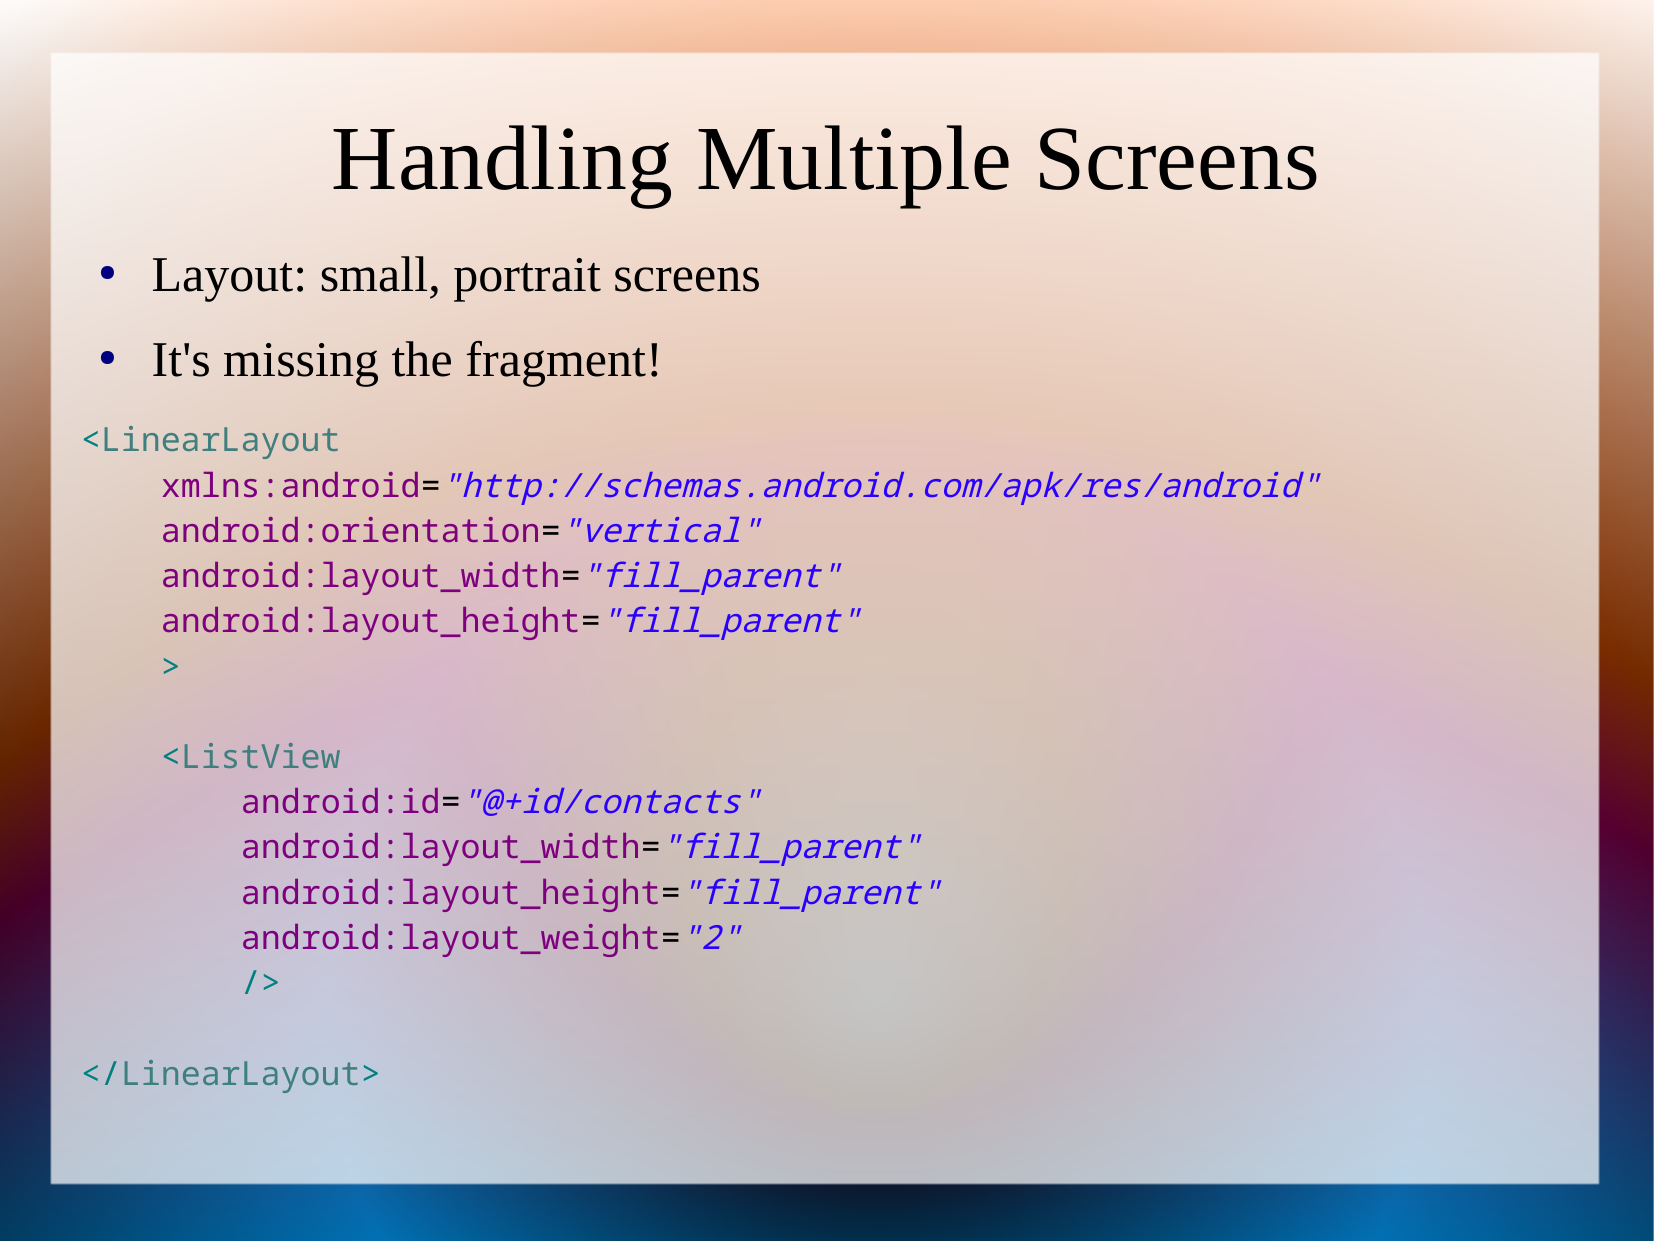

# Handling Multiple Screens
Layout: small, portrait screens
It's missing the fragment!
<LinearLayout
 xmlns:android="http://schemas.android.com/apk/res/android"
 android:orientation="vertical"
 android:layout_width="fill_parent"
 android:layout_height="fill_parent"
 >
 <ListView
 android:id="@+id/contacts"
 android:layout_width="fill_parent"
 android:layout_height="fill_parent"
 android:layout_weight="2"
 />
</LinearLayout>